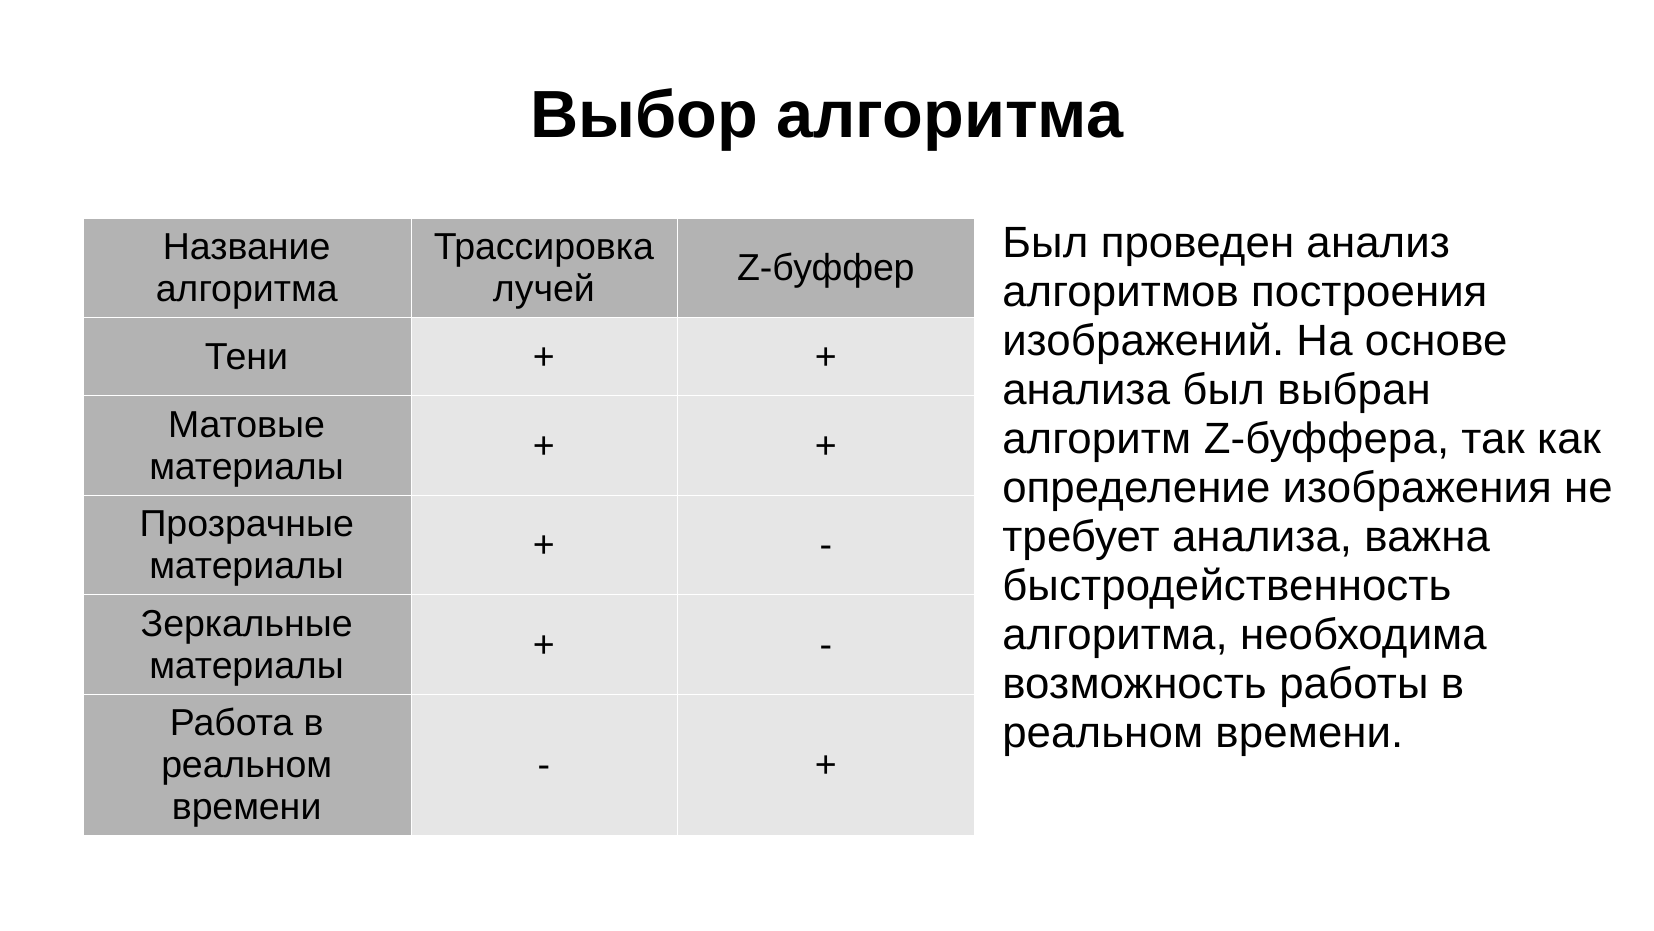

# Выбор алгоритма
| Название алгоритма | Трассировка лучей | Z-буффер |
| --- | --- | --- |
| Тени | + | + |
| Матовые материалы | + | + |
| Прозрачные материалы | + | - |
| Зеркальные материалы | + | - |
| Работа в реальном времени | - | + |
Был проведен анализ алгоритмов построения изображений. На основе анализа был выбран алгоритм Z-буффера, так как определение изображения не требует анализа, важна быстродейственность алгоритма, необходима возможность работы в реальном времени.